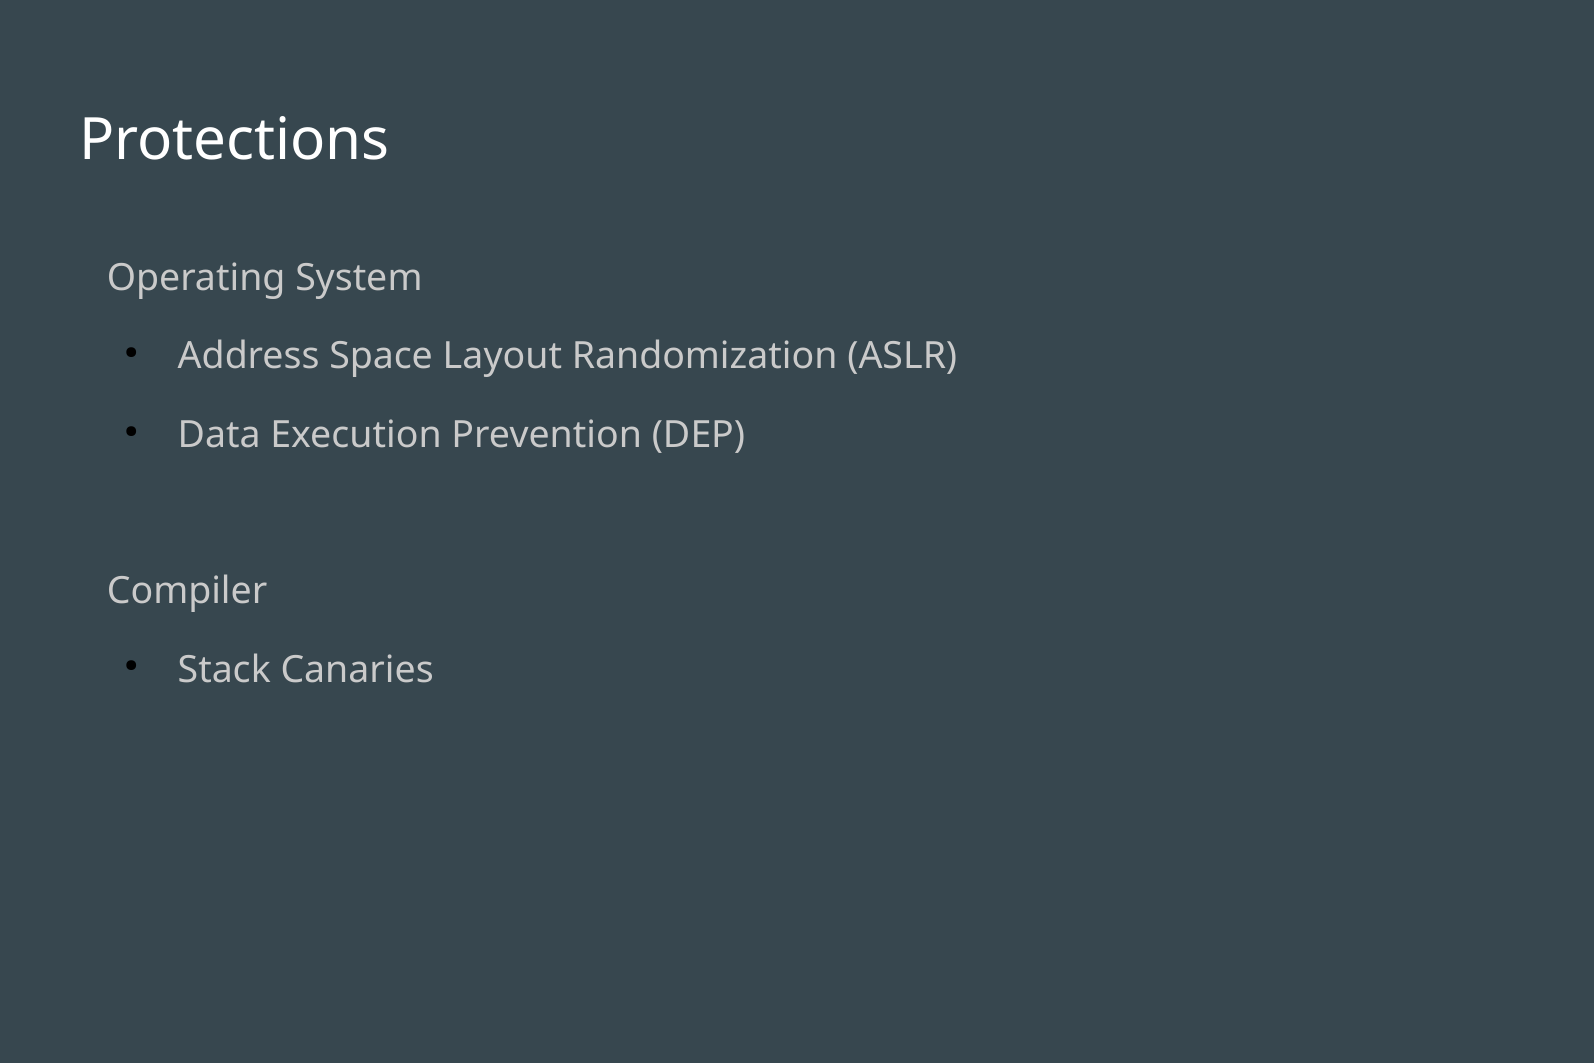

# Protections
Operating System
Address Space Layout Randomization (ASLR)
Data Execution Prevention (DEP)
Compiler
Stack Canaries